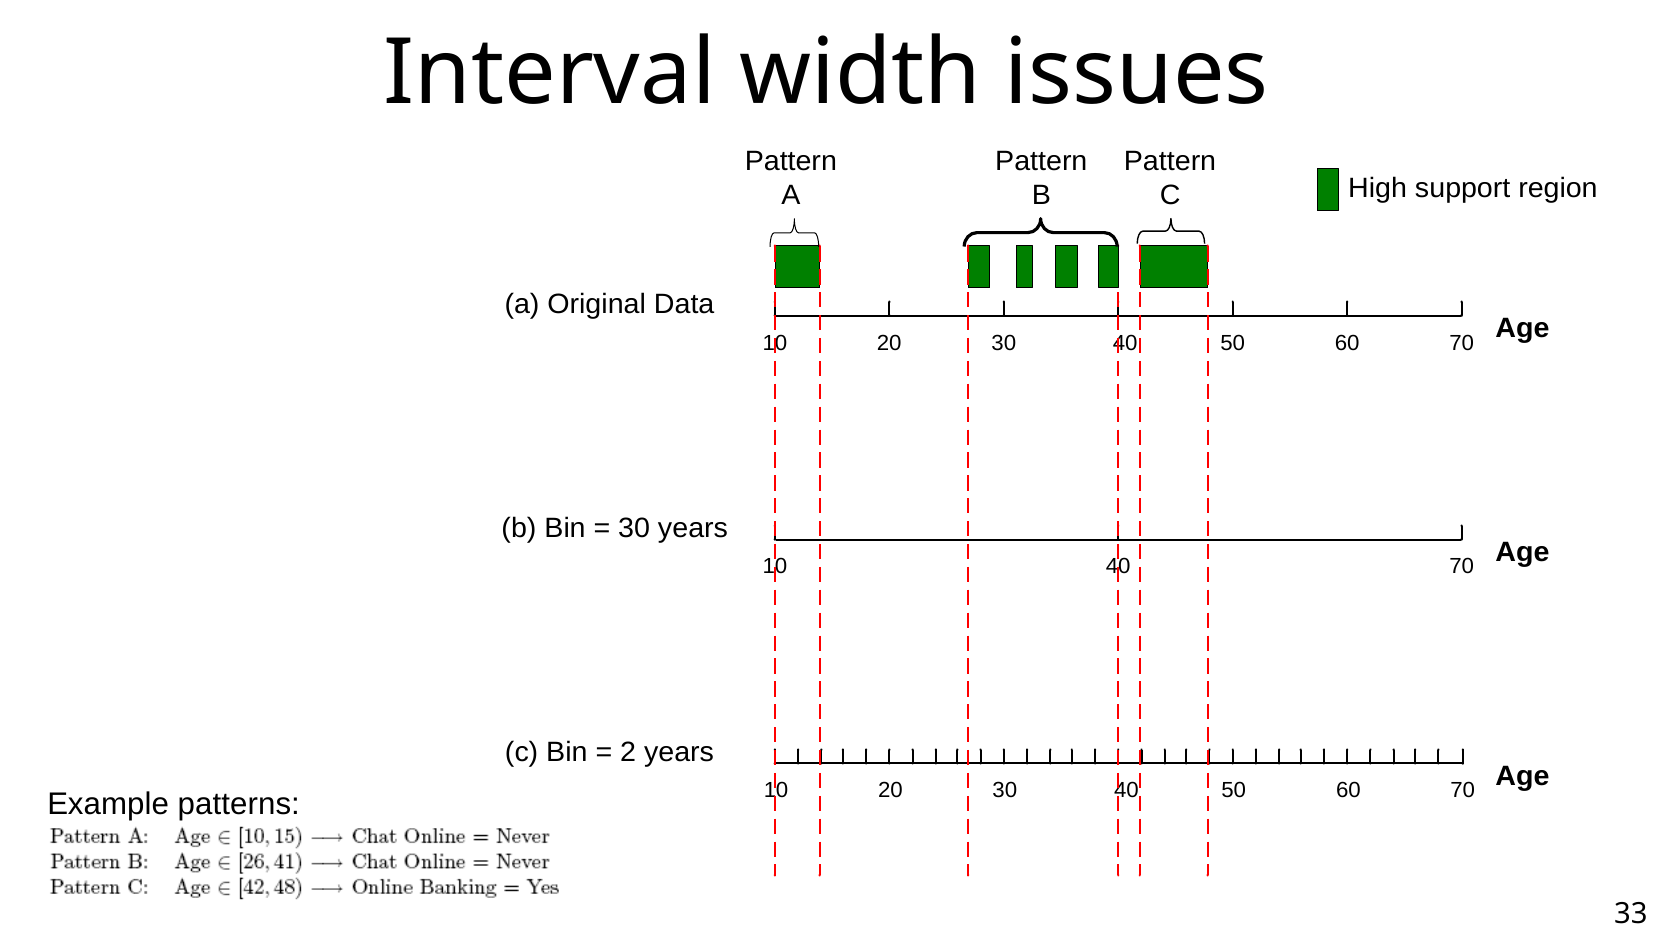

# Interval width issues
Example patterns:
33